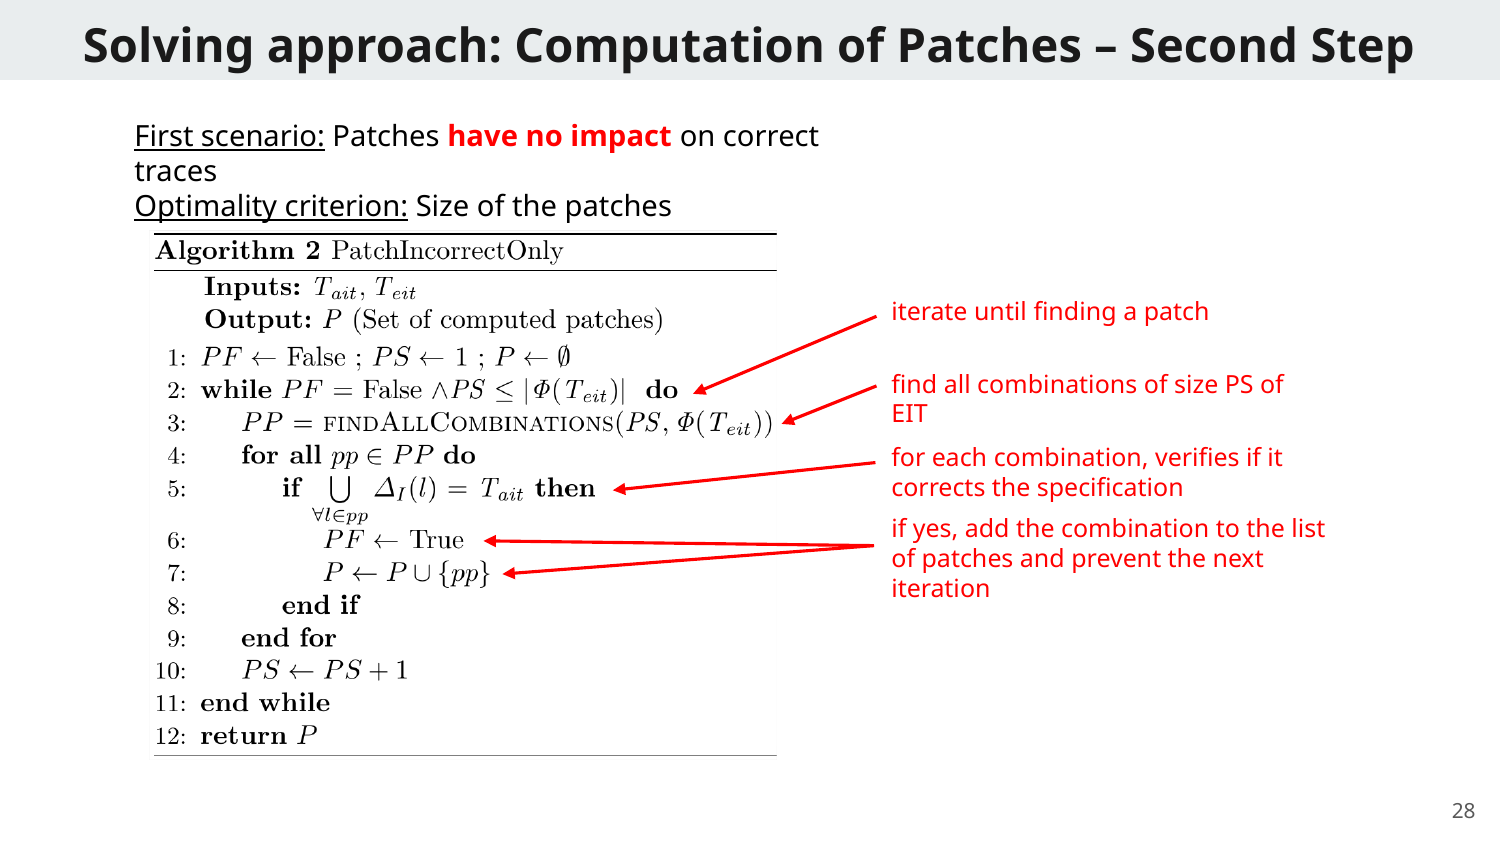

# Solving approach: Computation of Patches – Second Step
First scenario: Patches have no impact on correct traces
Optimality criterion: Size of the patches
iterate until finding a patch
find all combinations of size PS of EIT
for each combination, verifies if it corrects the specification
if yes, add the combination to the list of patches and prevent the next iteration